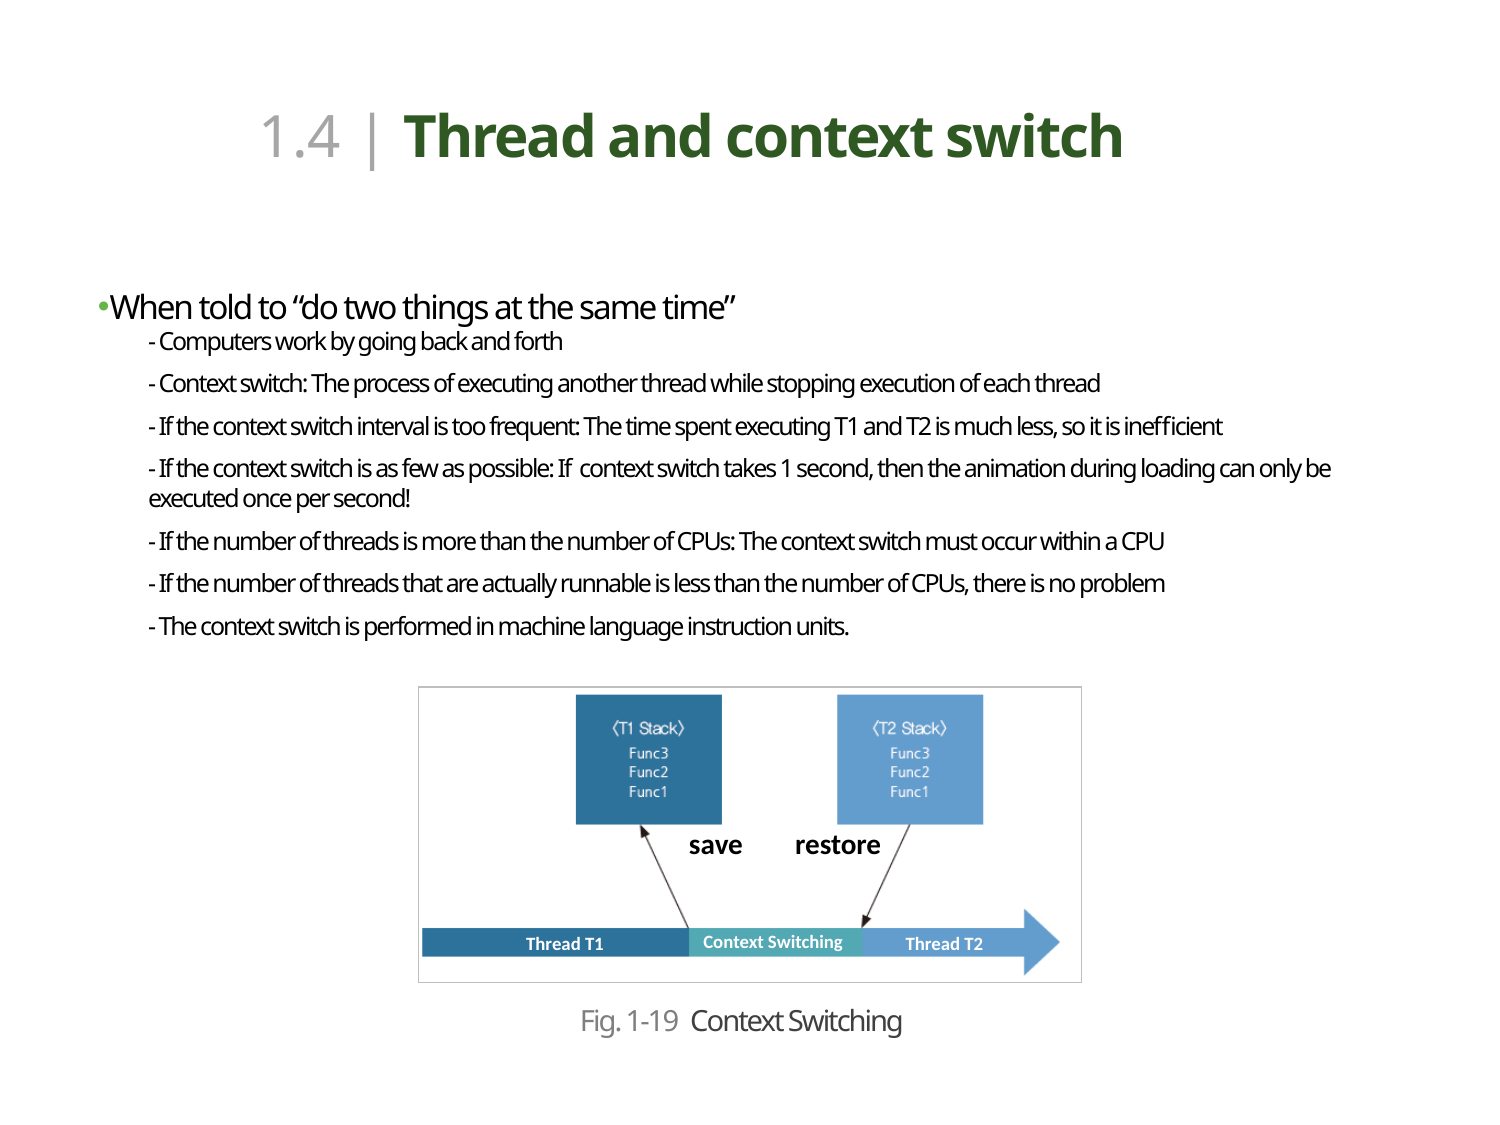

1.4 | Thread and context switch
When told to “do two things at the same time”
- Computers work by going back and forth
- Context switch: The process of executing another thread while stopping execution of each thread
- If the context switch interval is too frequent: The time spent executing T1 and T2 is much less, so it is inefficient
- If the context switch is as few as possible: If context switch takes 1 second, then the animation during loading can only be executed once per second!
- If the number of threads is more than the number of CPUs: The context switch must occur within a CPU
- If the number of threads that are actually runnable is less than the number of CPUs, there is no problem
- The context switch is performed in machine language instruction units.
Fig. 1-19 Context Switching
save
save
restore
Context Switching
Thread T1
Thread T2